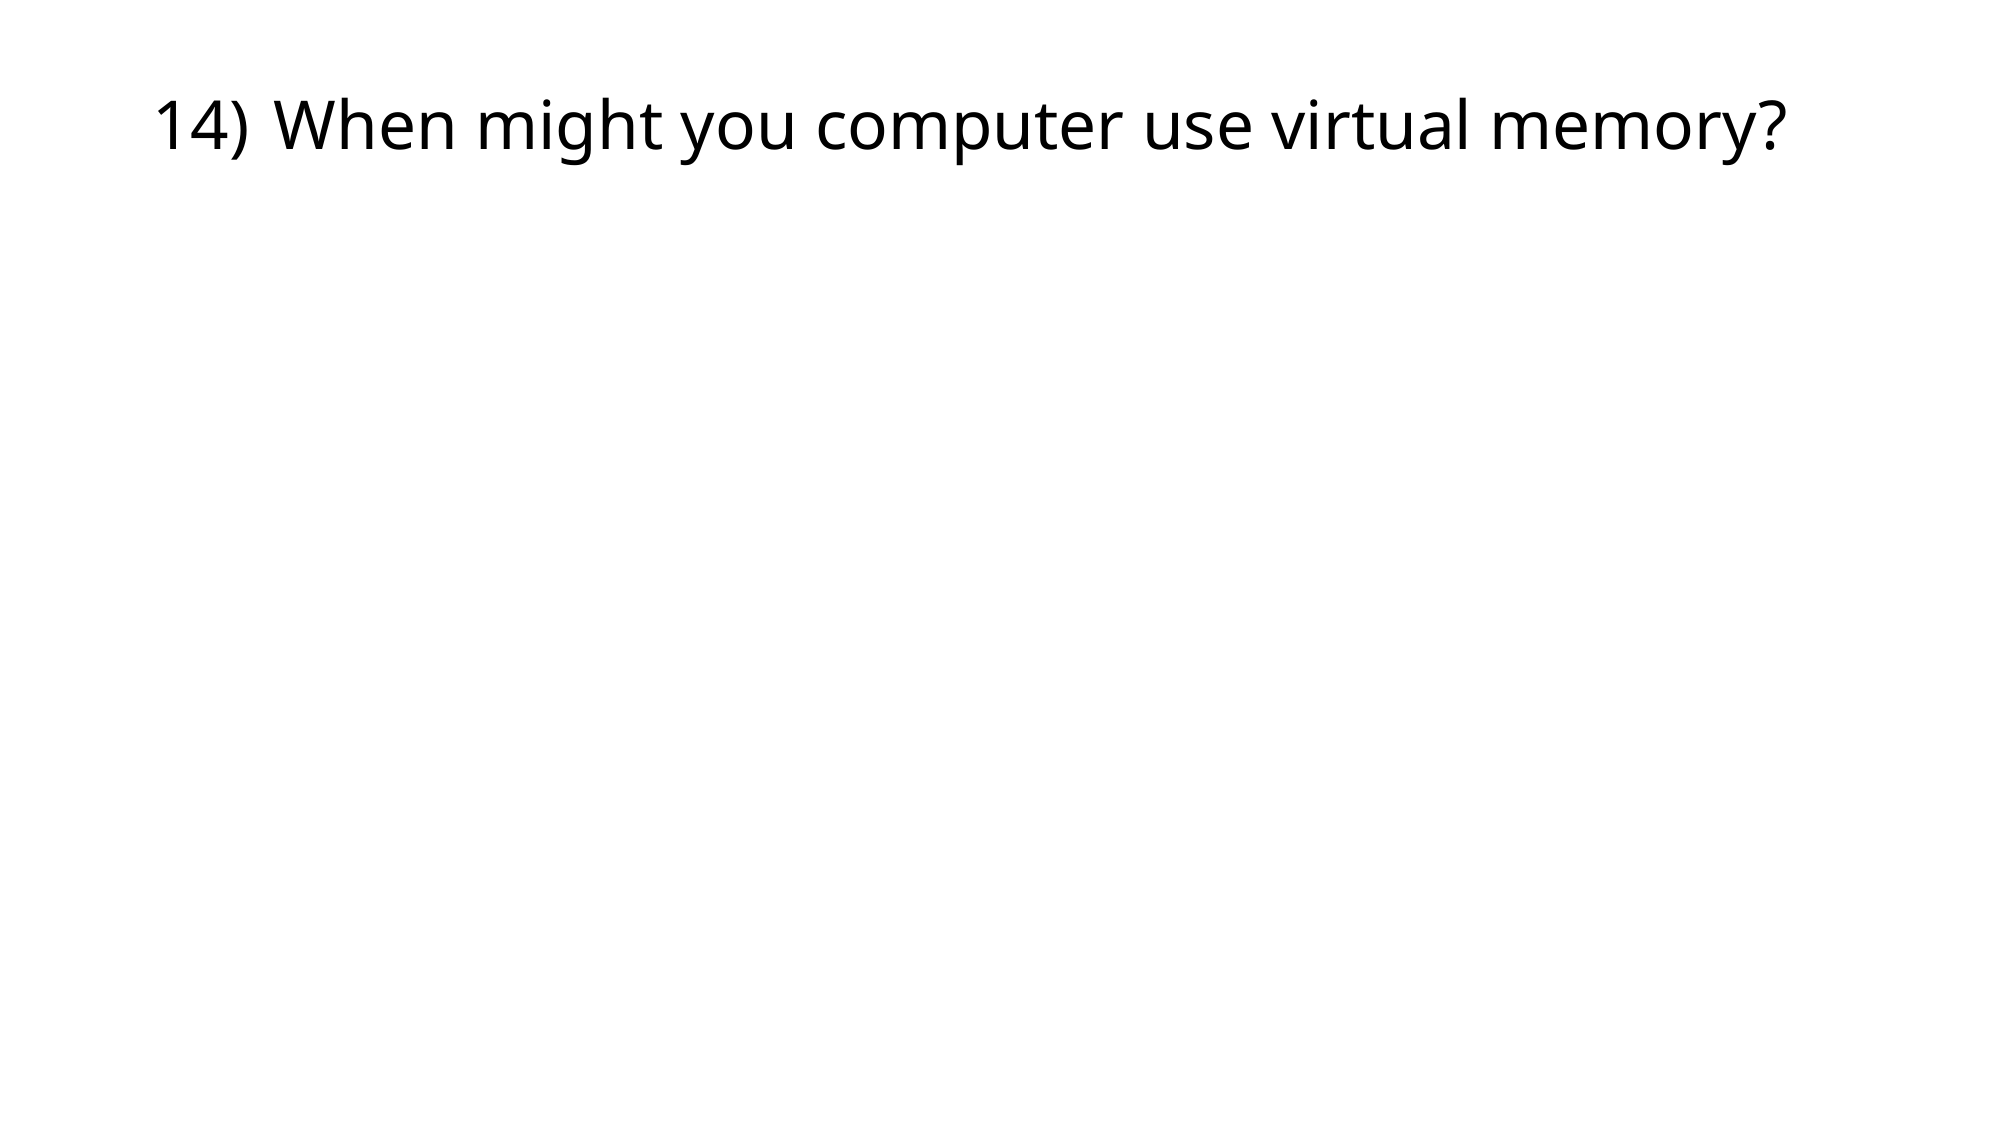

# 14)	When might you computer use virtual memory?